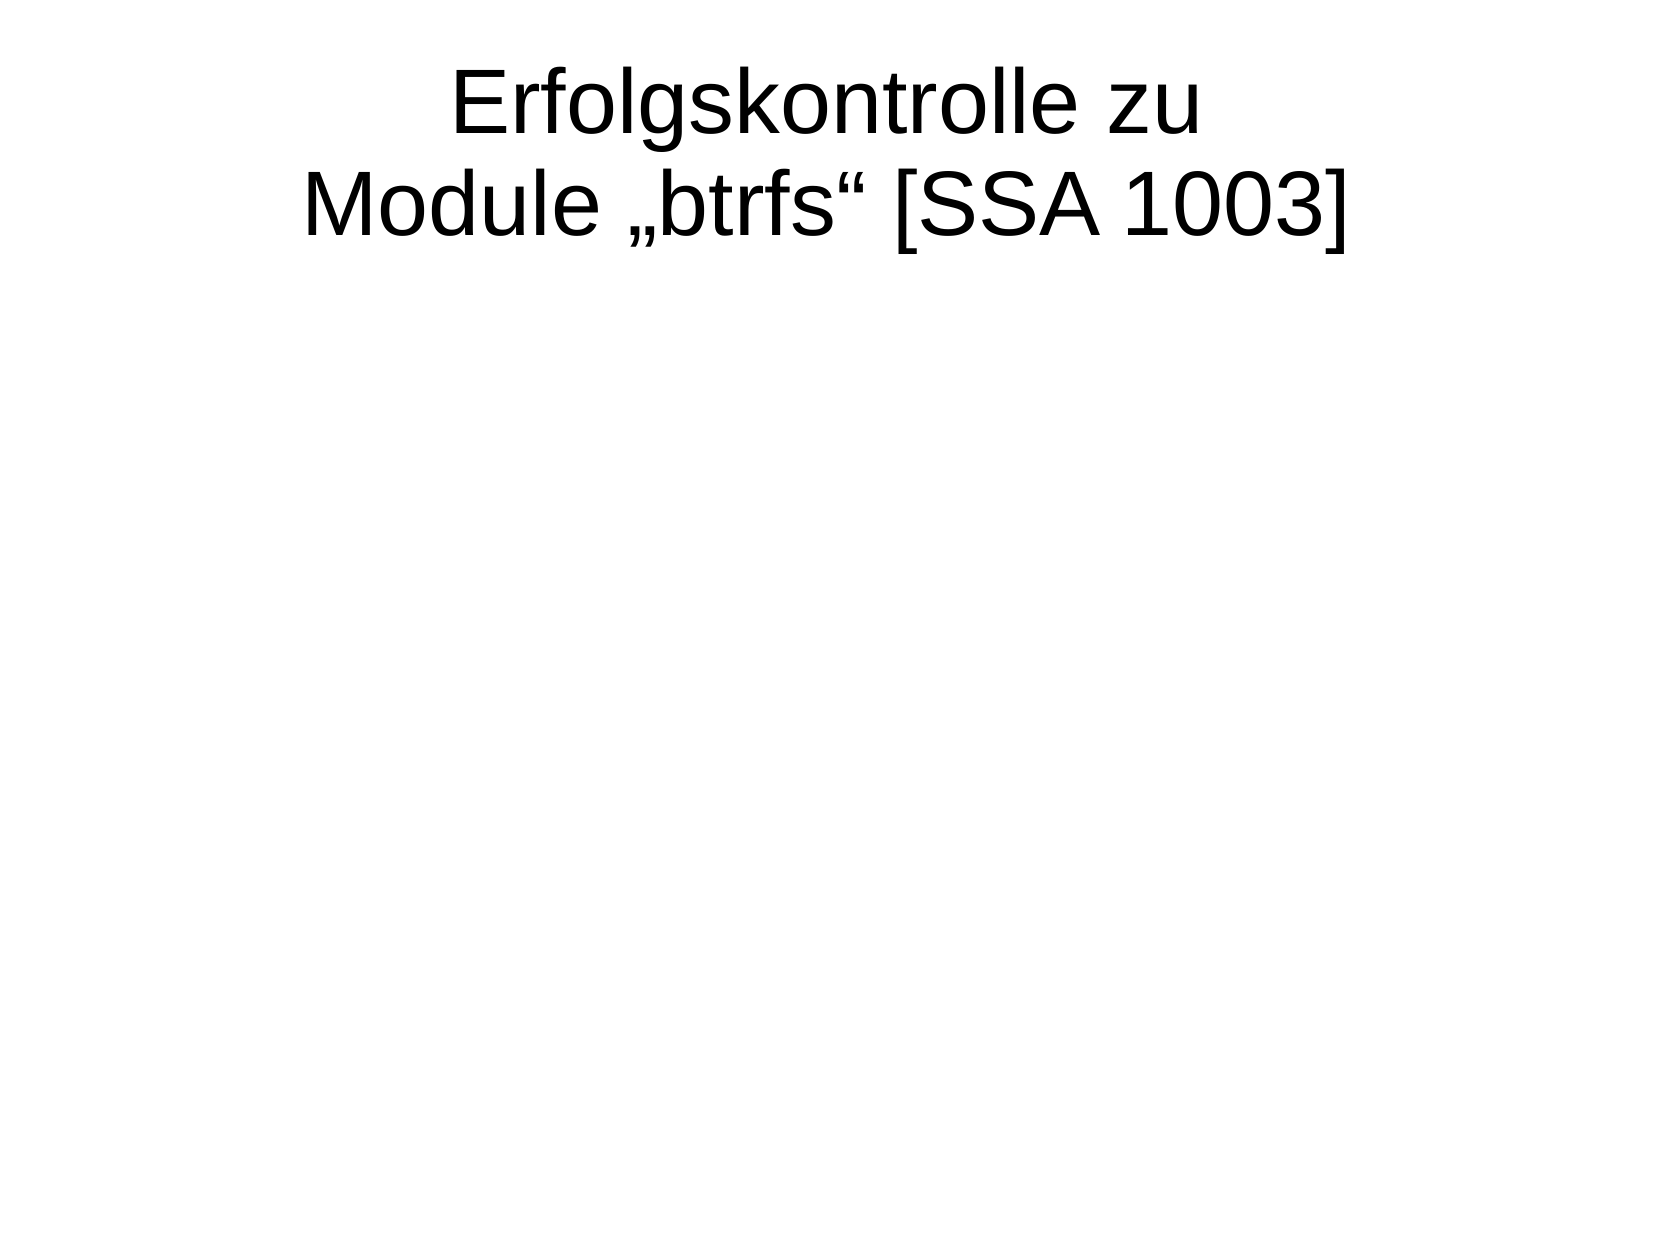

# Erfolgskontrolle zu Module „btrfs“ [SSA 1003]